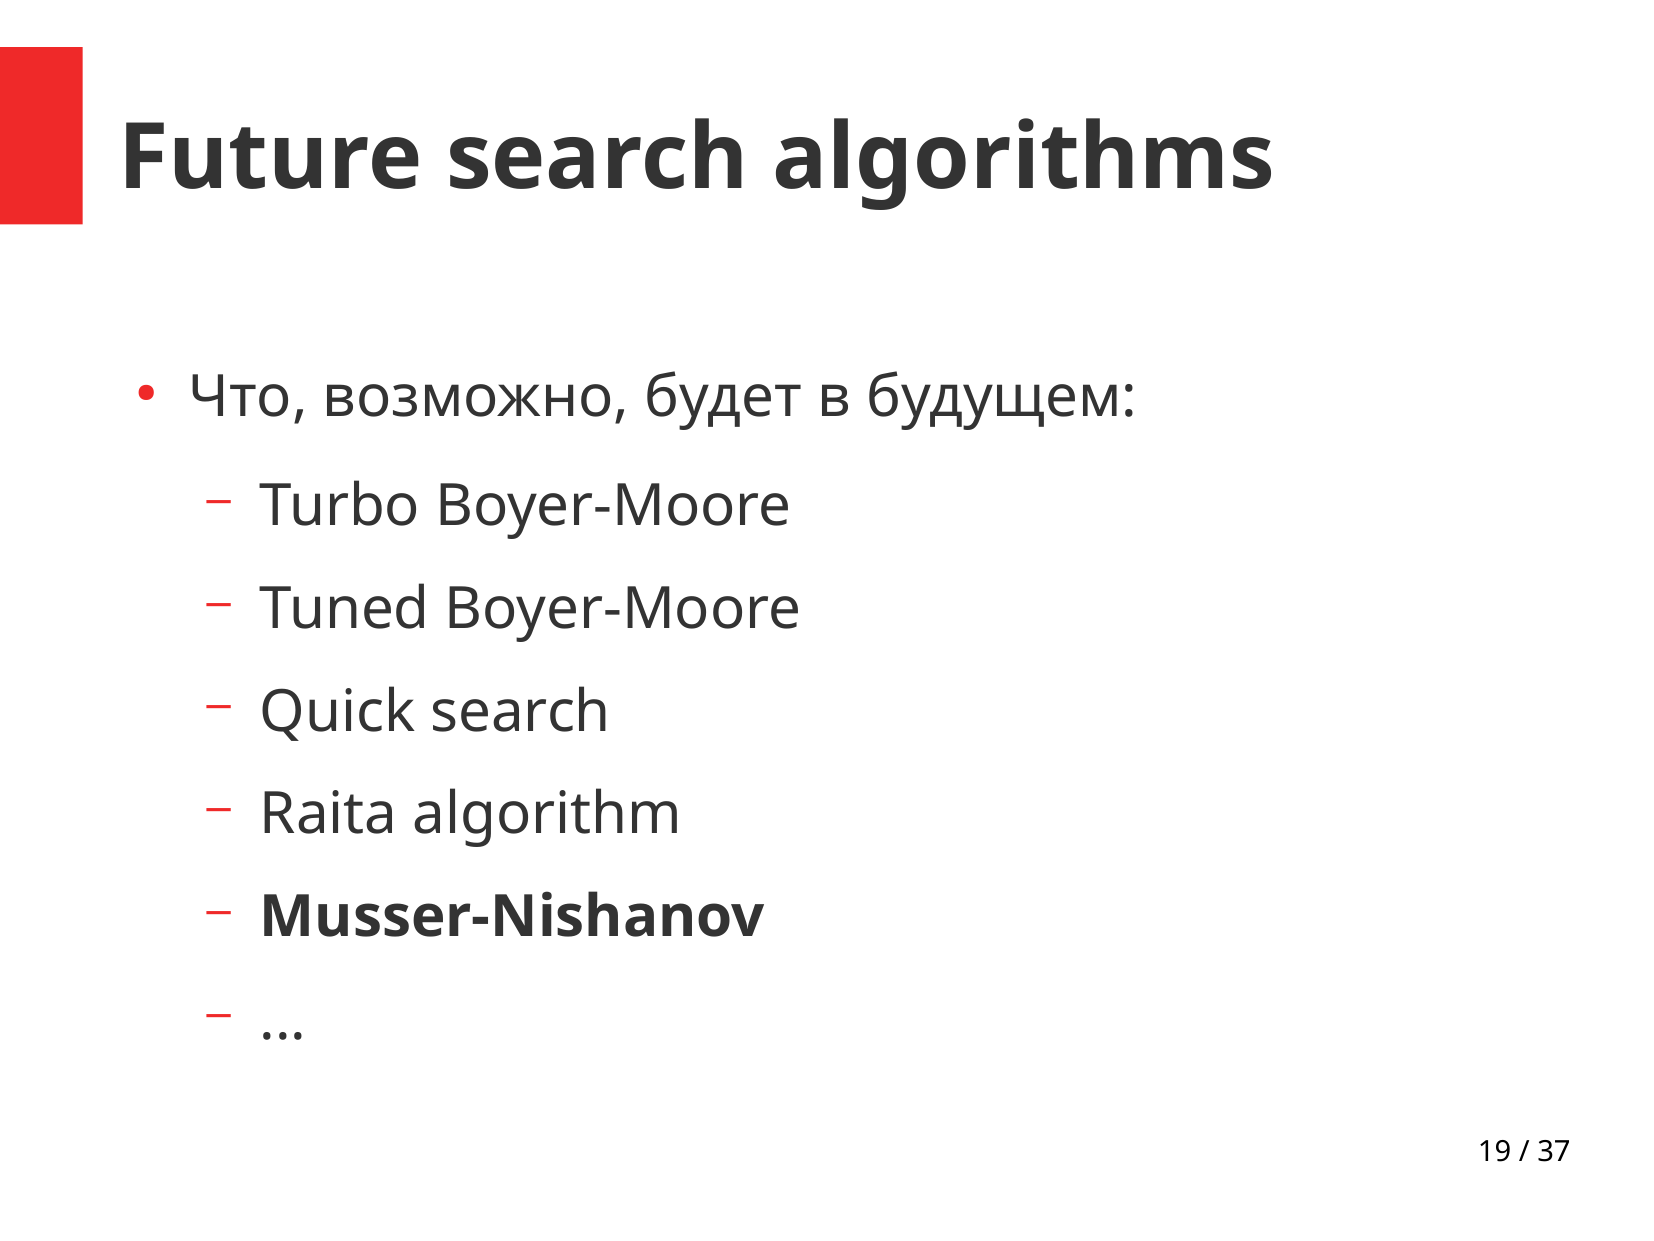

# Future search algorithms
Что, возможно, будет в будущем:
Turbo Boyer-Moore
Tuned Boyer-Moore
Quick search
Raita algorithm
Musser-Nishanov
...
19